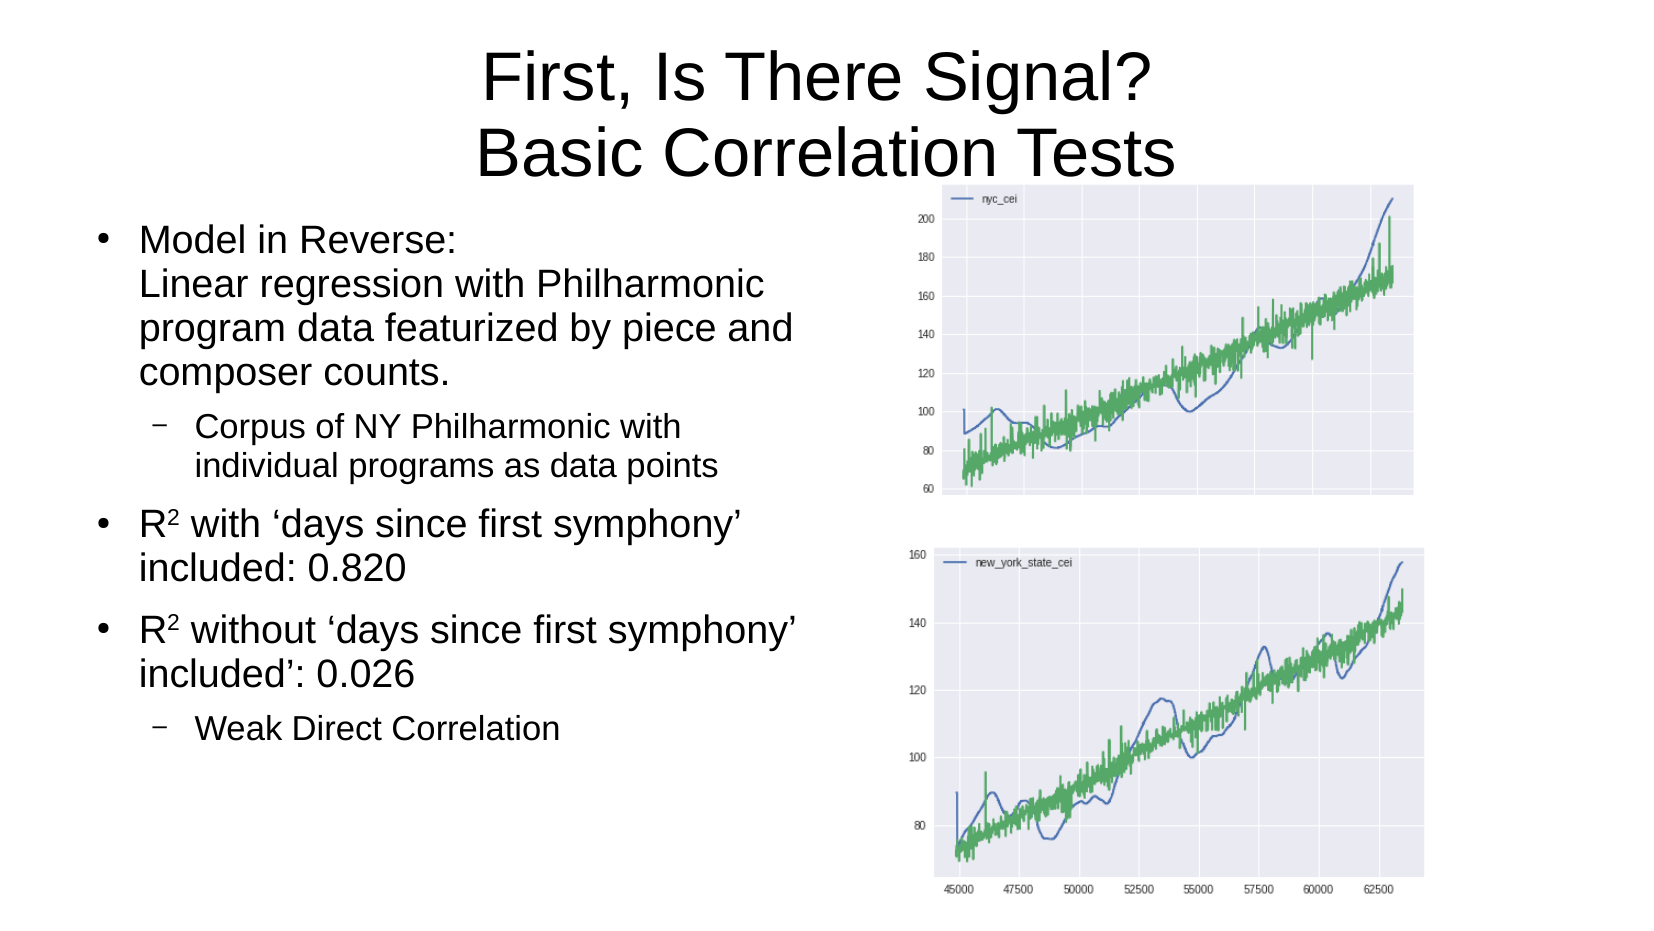

# First, Is There Signal? Basic Correlation Tests
Model in Reverse:
Linear regression with Philharmonic program data featurized by piece and composer counts.
Corpus of NY Philharmonic with individual programs as data points
R2 with ‘days since first symphony’ included: 0.820
R2 without ‘days since first symphony’ included’: 0.026
Weak Direct Correlation